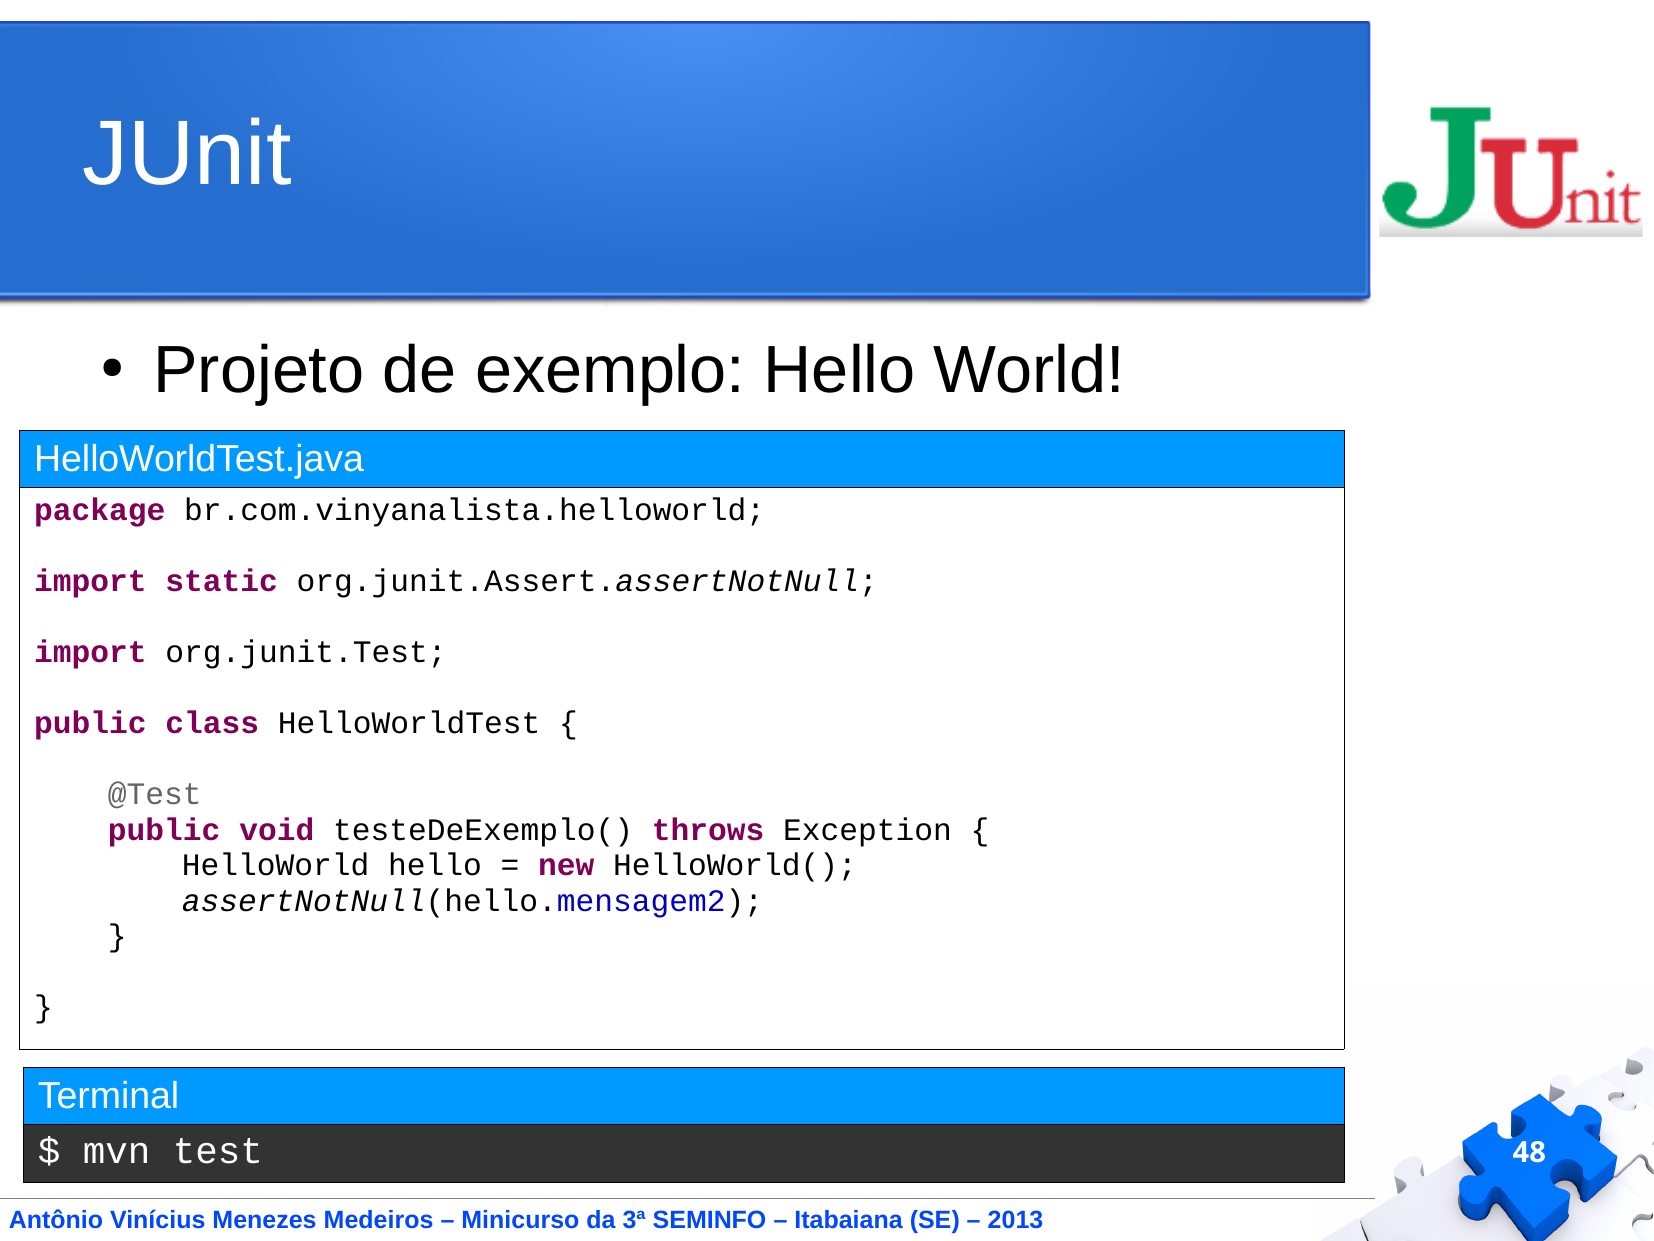

# JUnit
Projeto de exemplo: Hello World!
| HelloWorldTest.java |
| --- |
| package br.com.vinyanalista.helloworld; import static org.junit.Assert.assertNotNull; import org.junit.Test; public class HelloWorldTest { @Test public void testeDeExemplo() throws Exception { HelloWorld hello = new HelloWorld(); assertNotNull(hello.mensagem2); } } |
| Terminal |
| --- |
| $ mvn test |
48